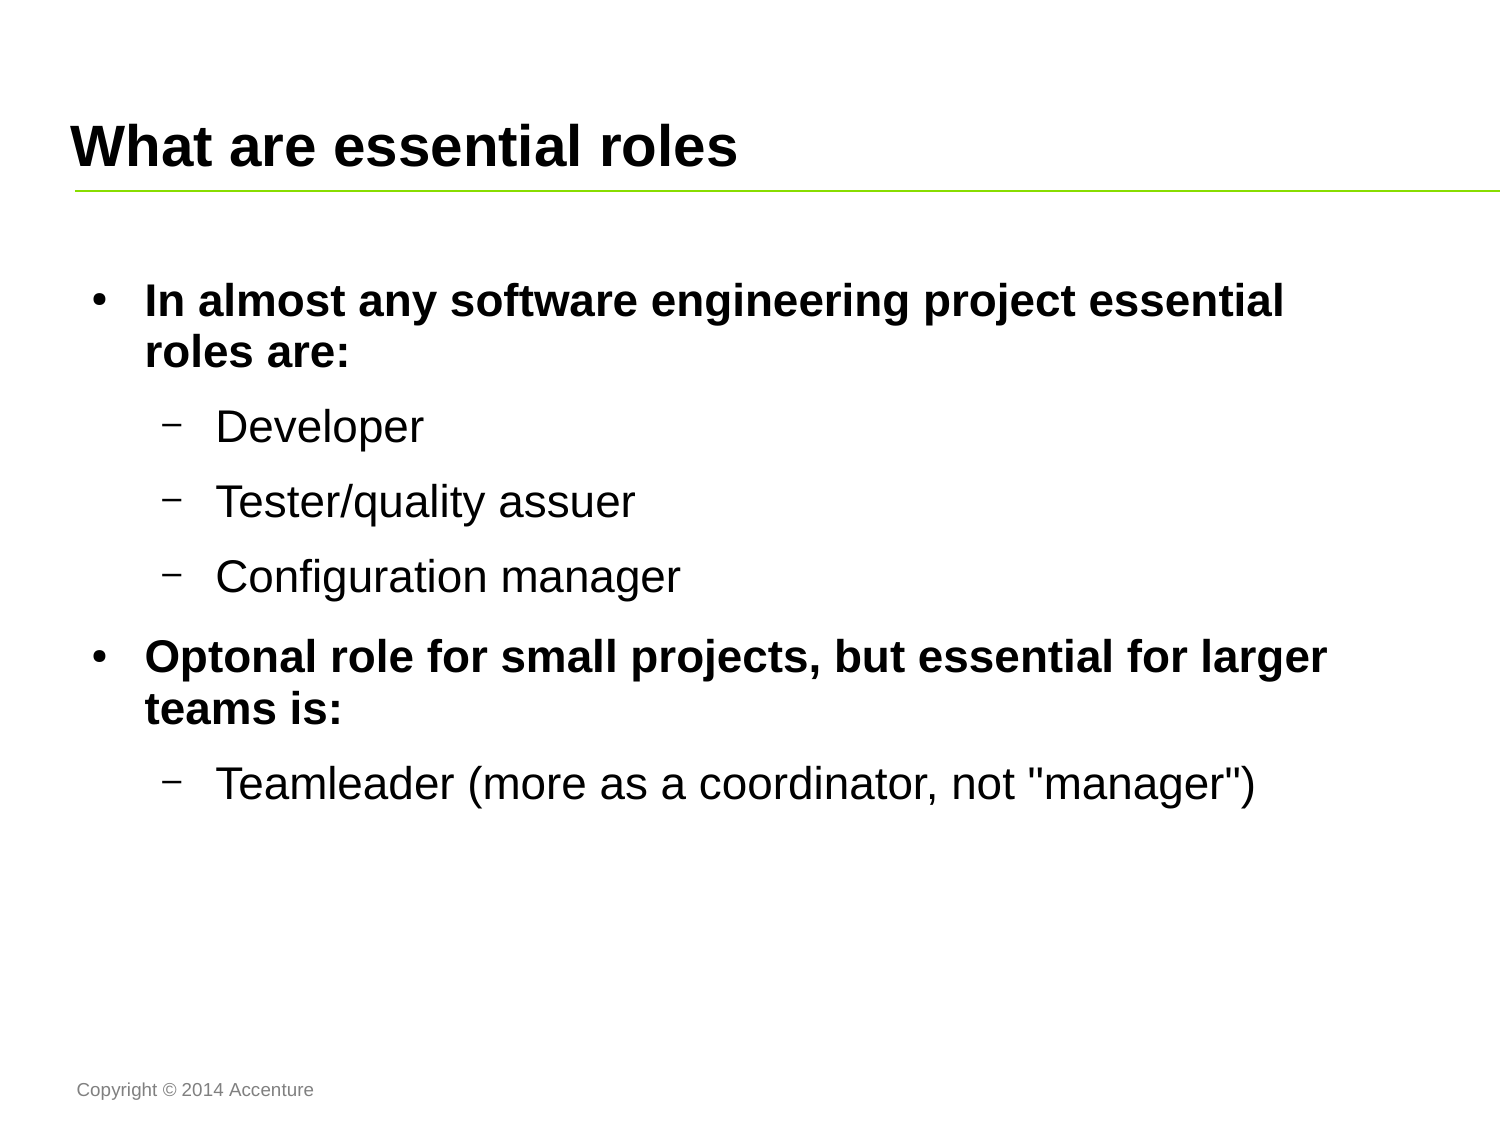

# What are essential roles
In almost any software engineering project essential roles are:
Developer
Tester/quality assuer
Configuration manager
Optonal role for small projects, but essential for larger teams is:
Teamleader (more as a coordinator, not "manager")